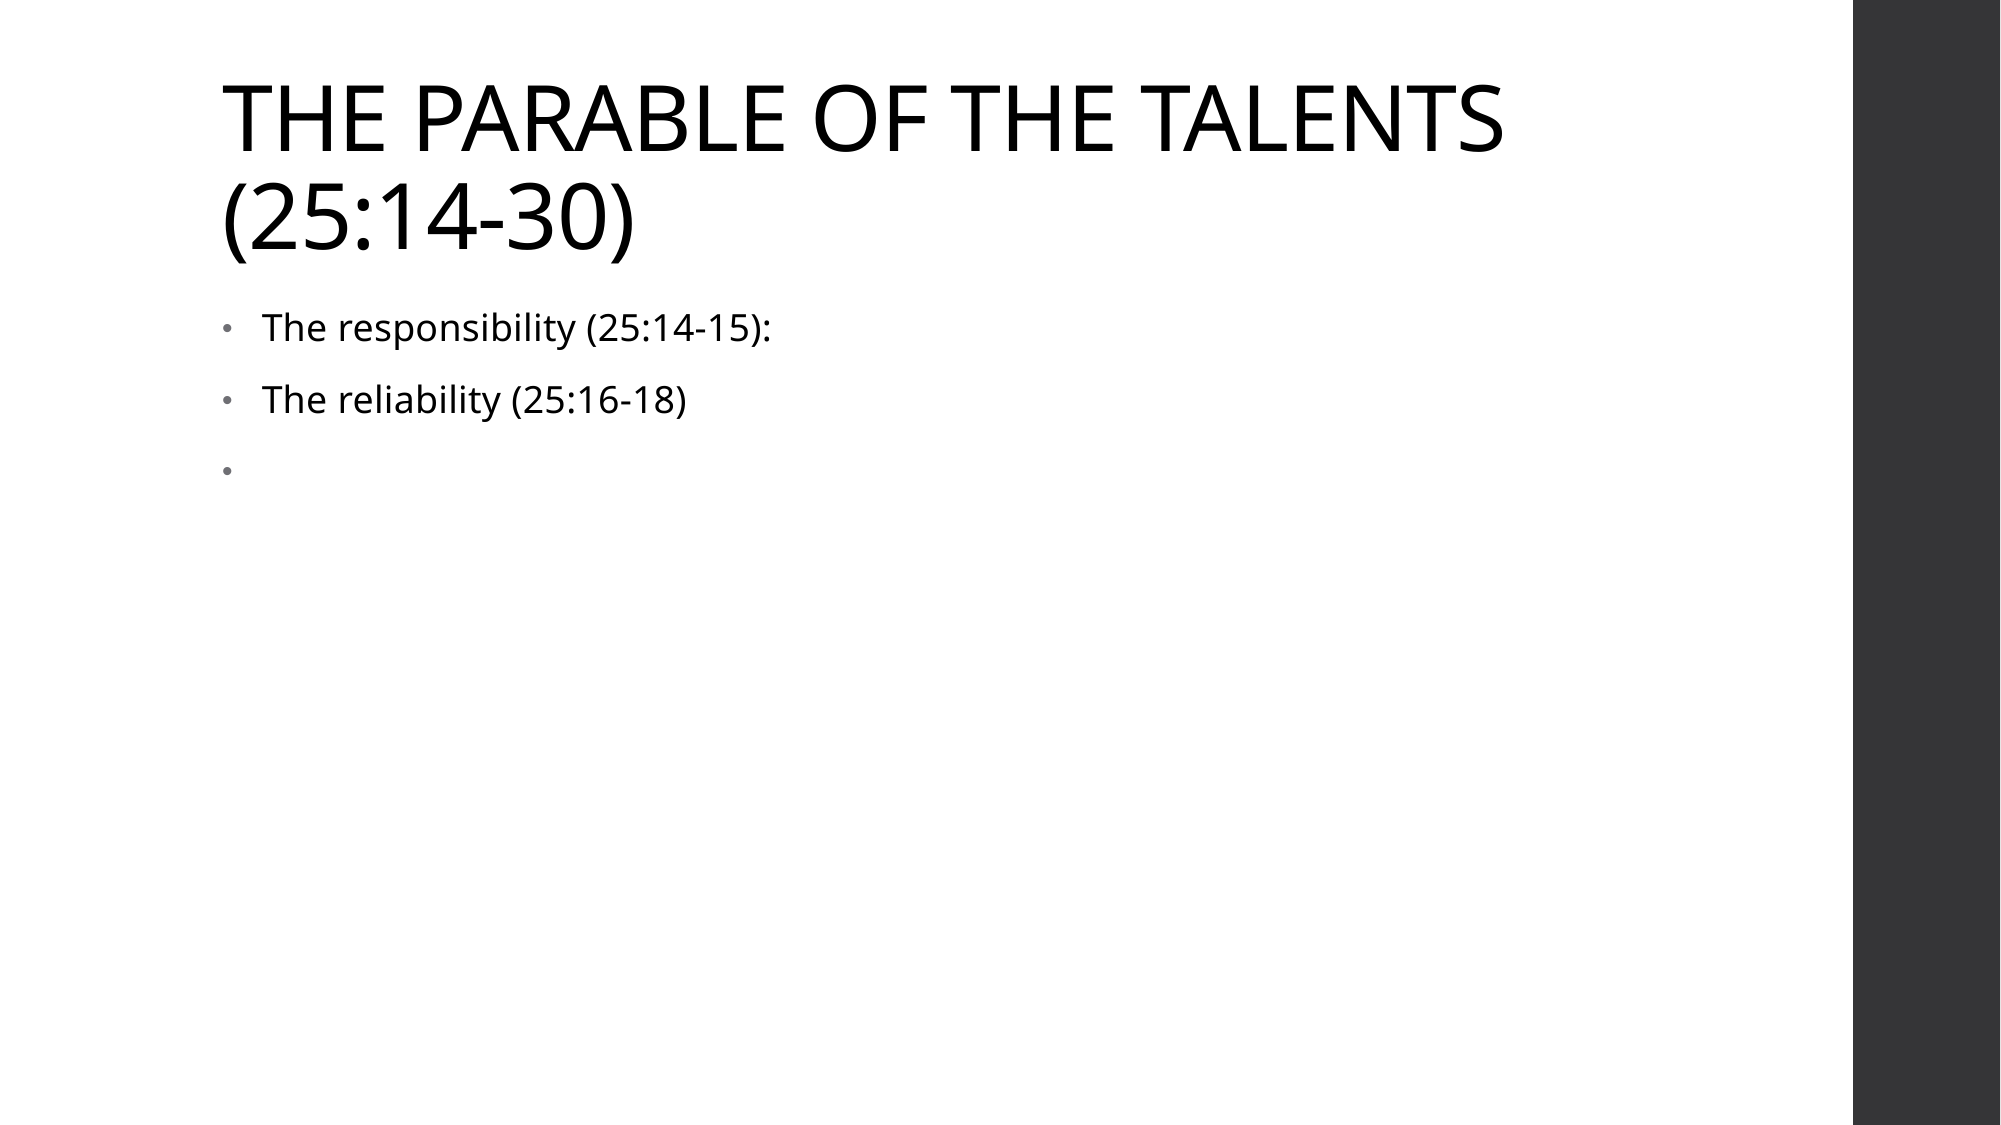

# THE PARABLE OF THE TALENTS (25:14-30)
 The responsibility (25:14-15):
 The reliability (25:16-18)